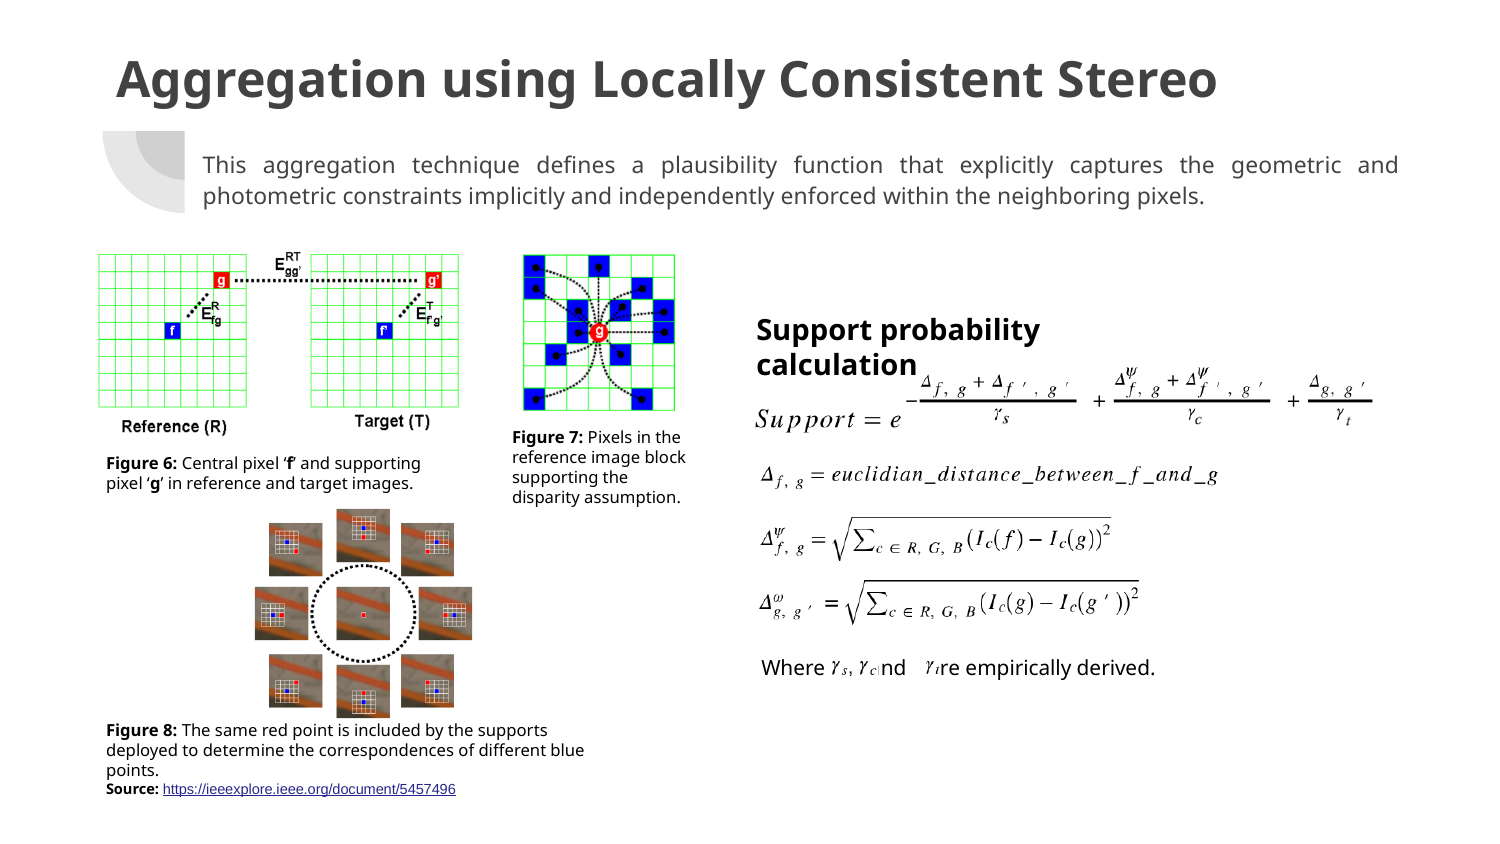

# Aggregation using Locally Consistent Stereo
This aggregation technique defines a plausibility function that explicitly captures the geometric and photometric constraints implicitly and independently enforced within the neighboring pixels.
Support probability calculation
Figure 7: Pixels in the reference image block supporting the disparity assumption.
Figure 6: Central pixel ‘f’ and supporting pixel ‘g’ in reference and target images.
Where and are empirically derived.
Figure 8: The same red point is included by the supports deployed to determine the correspondences of different blue points.
Source: https://ieeexplore.ieee.org/document/5457496